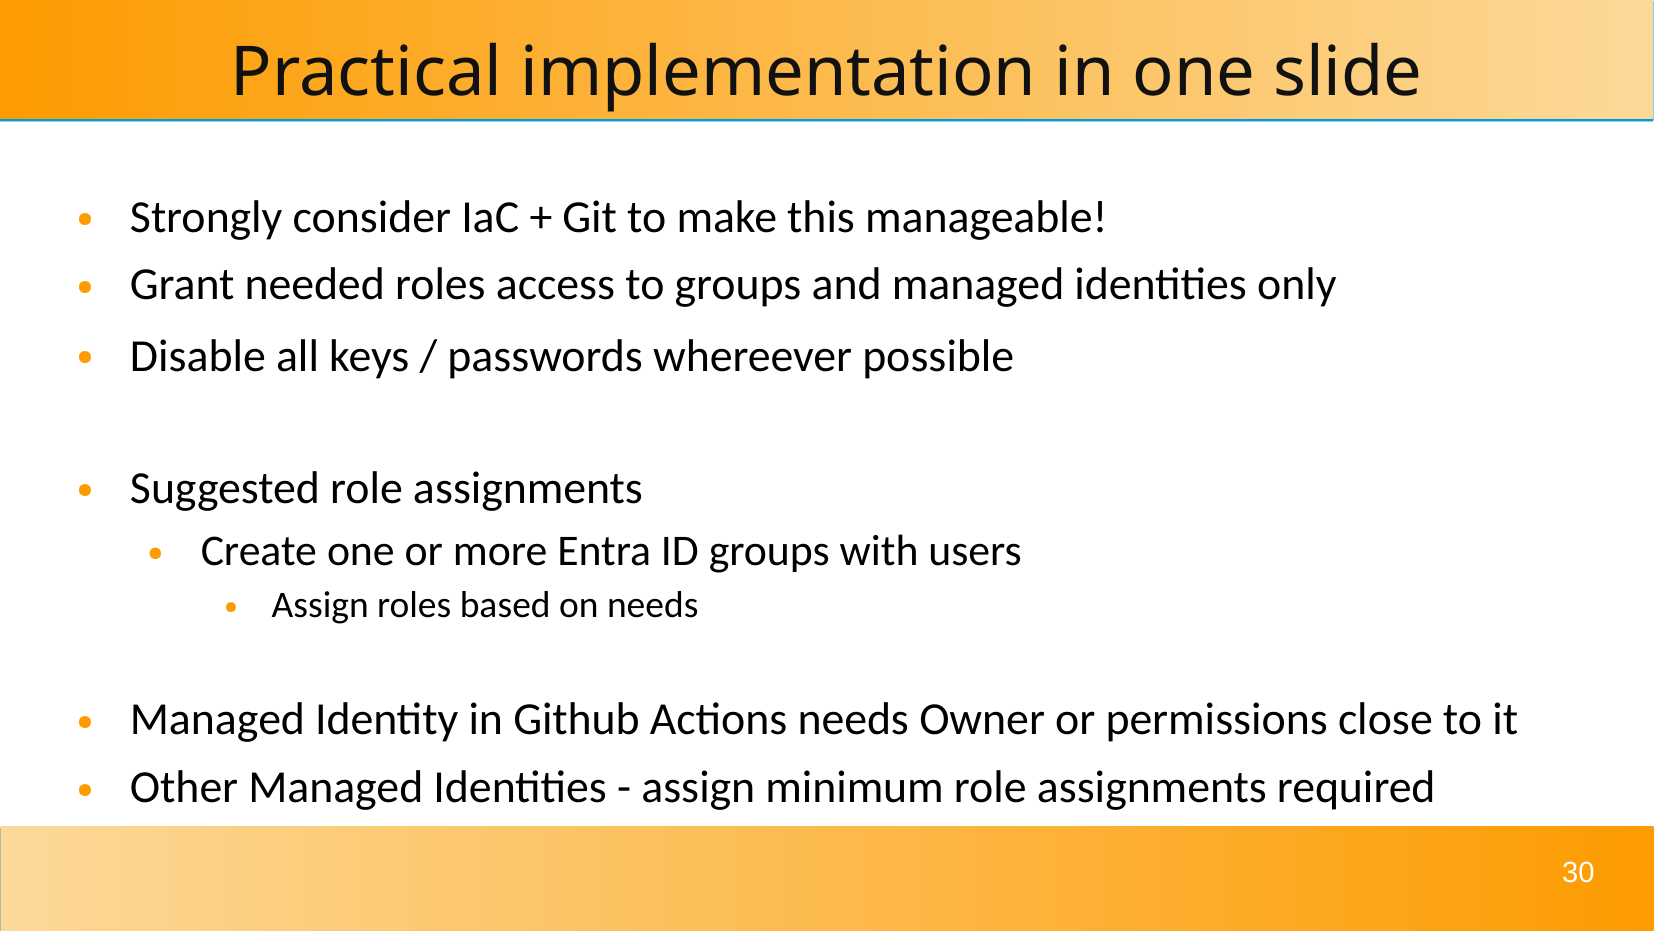

# Practical implementation in one slide
Strongly consider IaC + Git to make this manageable!
Grant needed roles access to groups and managed identities only
Disable all keys / passwords whereever possible
Suggested role assignments
Create one or more Entra ID groups with users
Assign roles based on needs
Managed Identity in Github Actions needs Owner or permissions close to it
Other Managed Identities - assign minimum role assignments required
30